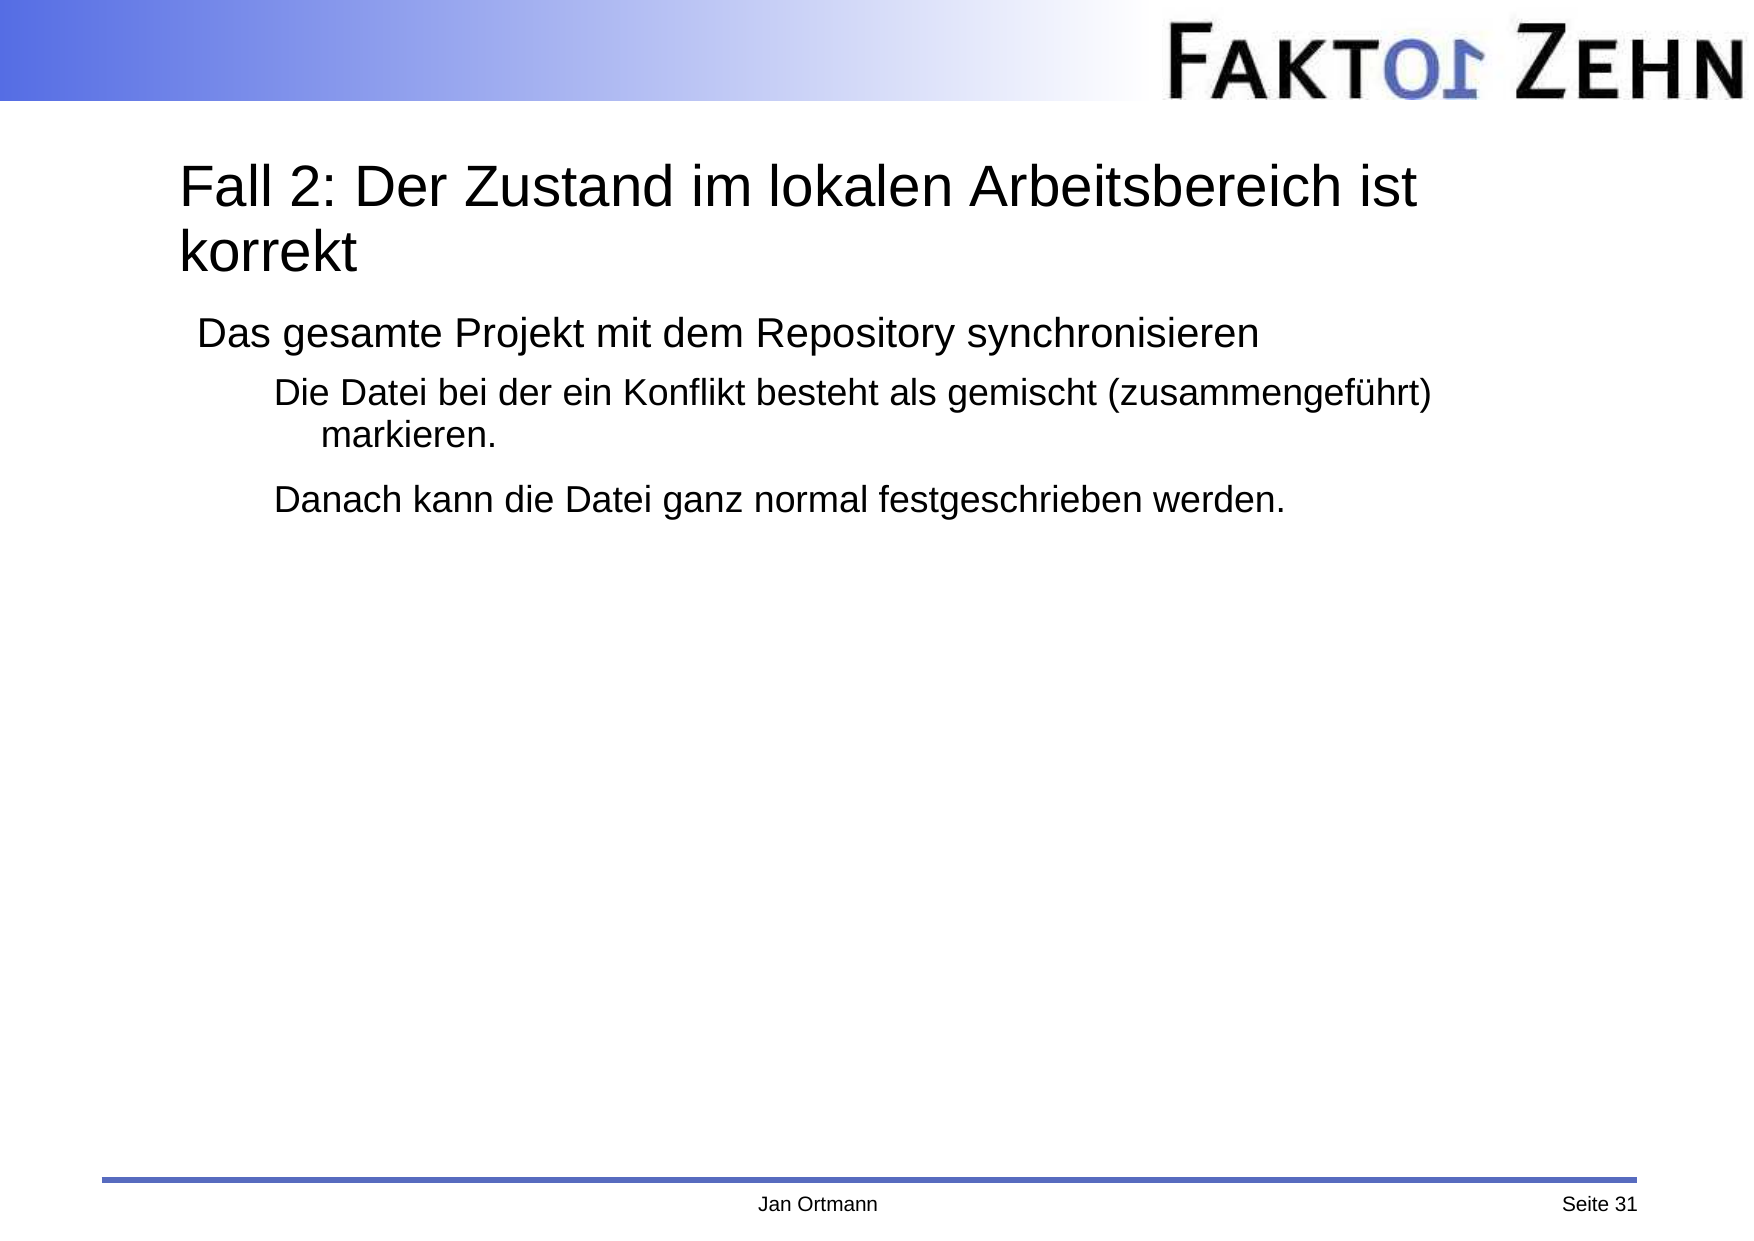

# Fall 2: Der Zustand im lokalen Arbeitsbereich ist korrekt
Das gesamte Projekt mit dem Repository synchronisieren
Die Datei bei der ein Konflikt besteht als gemischt (zusammengeführt) markieren.
Danach kann die Datei ganz normal festgeschrieben werden.